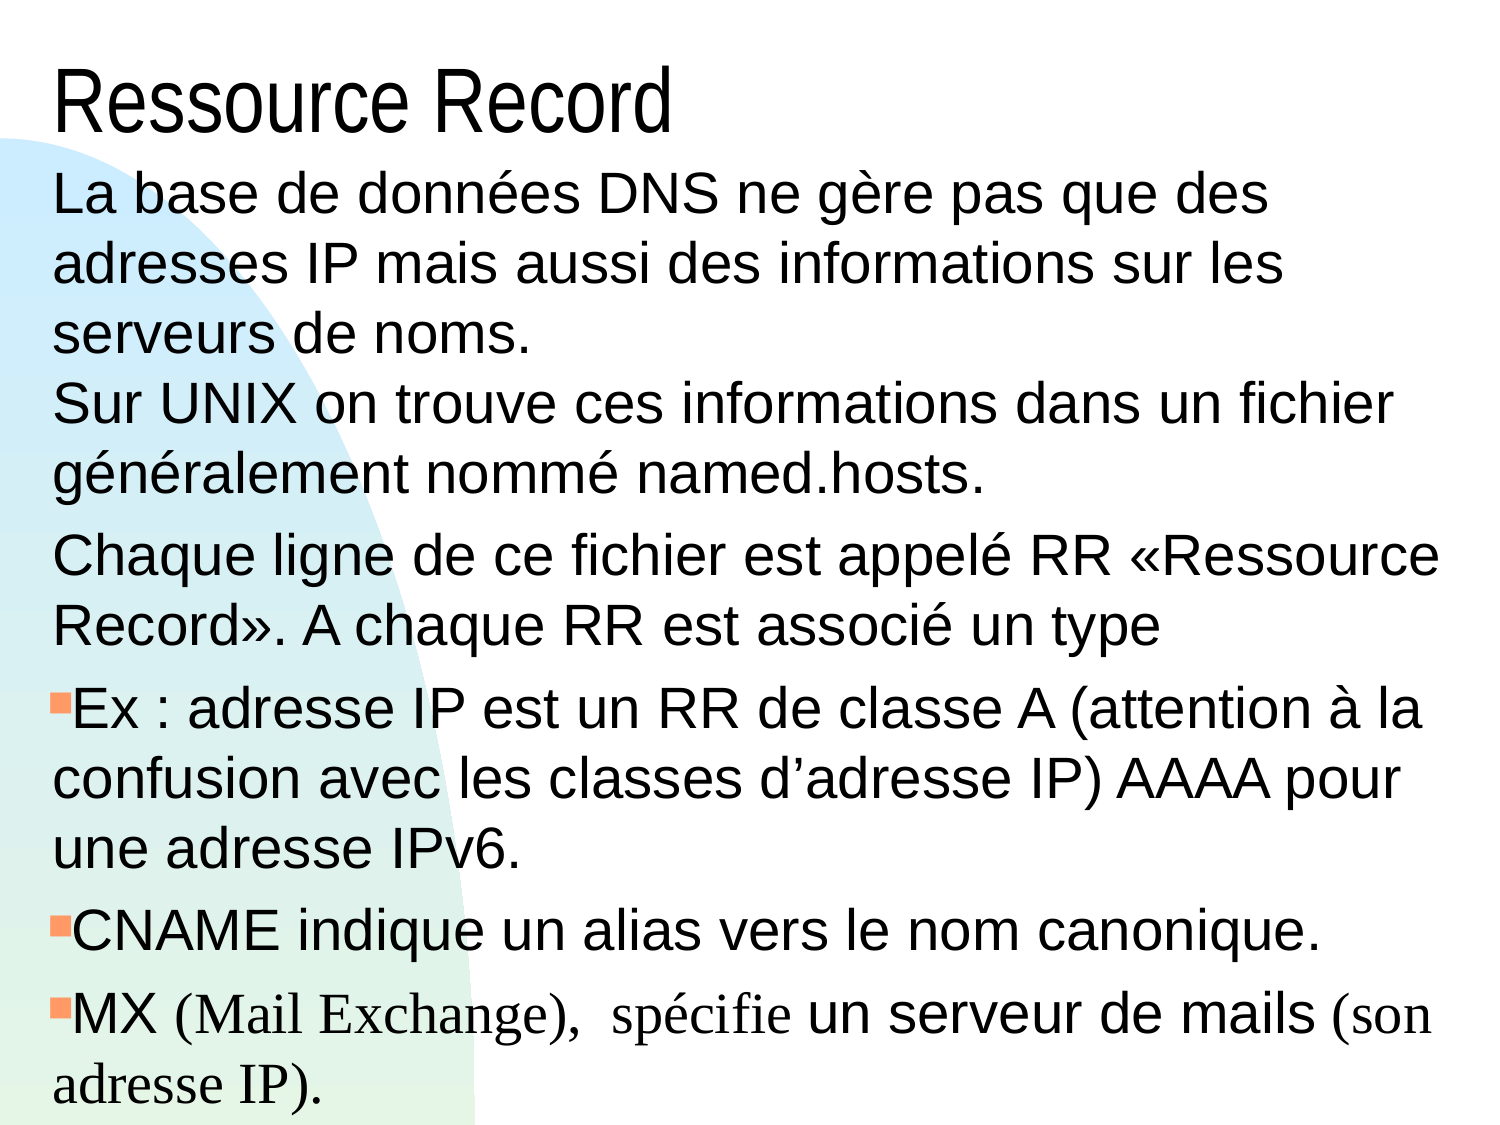

# Ressource Record
La base de données DNS ne gère pas que des adresses IP mais aussi des informations sur les serveurs de noms.
Sur UNIX on trouve ces informations dans un fichier généralement nommé named.hosts.
Chaque ligne de ce fichier est appelé RR «Ressource Record». A chaque RR est associé un type
Ex : adresse IP est un RR de classe A (attention à la confusion avec les classes d’adresse IP) AAAA pour une adresse IPv6.
CNAME indique un alias vers le nom canonique.
MX (Mail Exchange), spécifie un serveur de mails (son adresse IP).